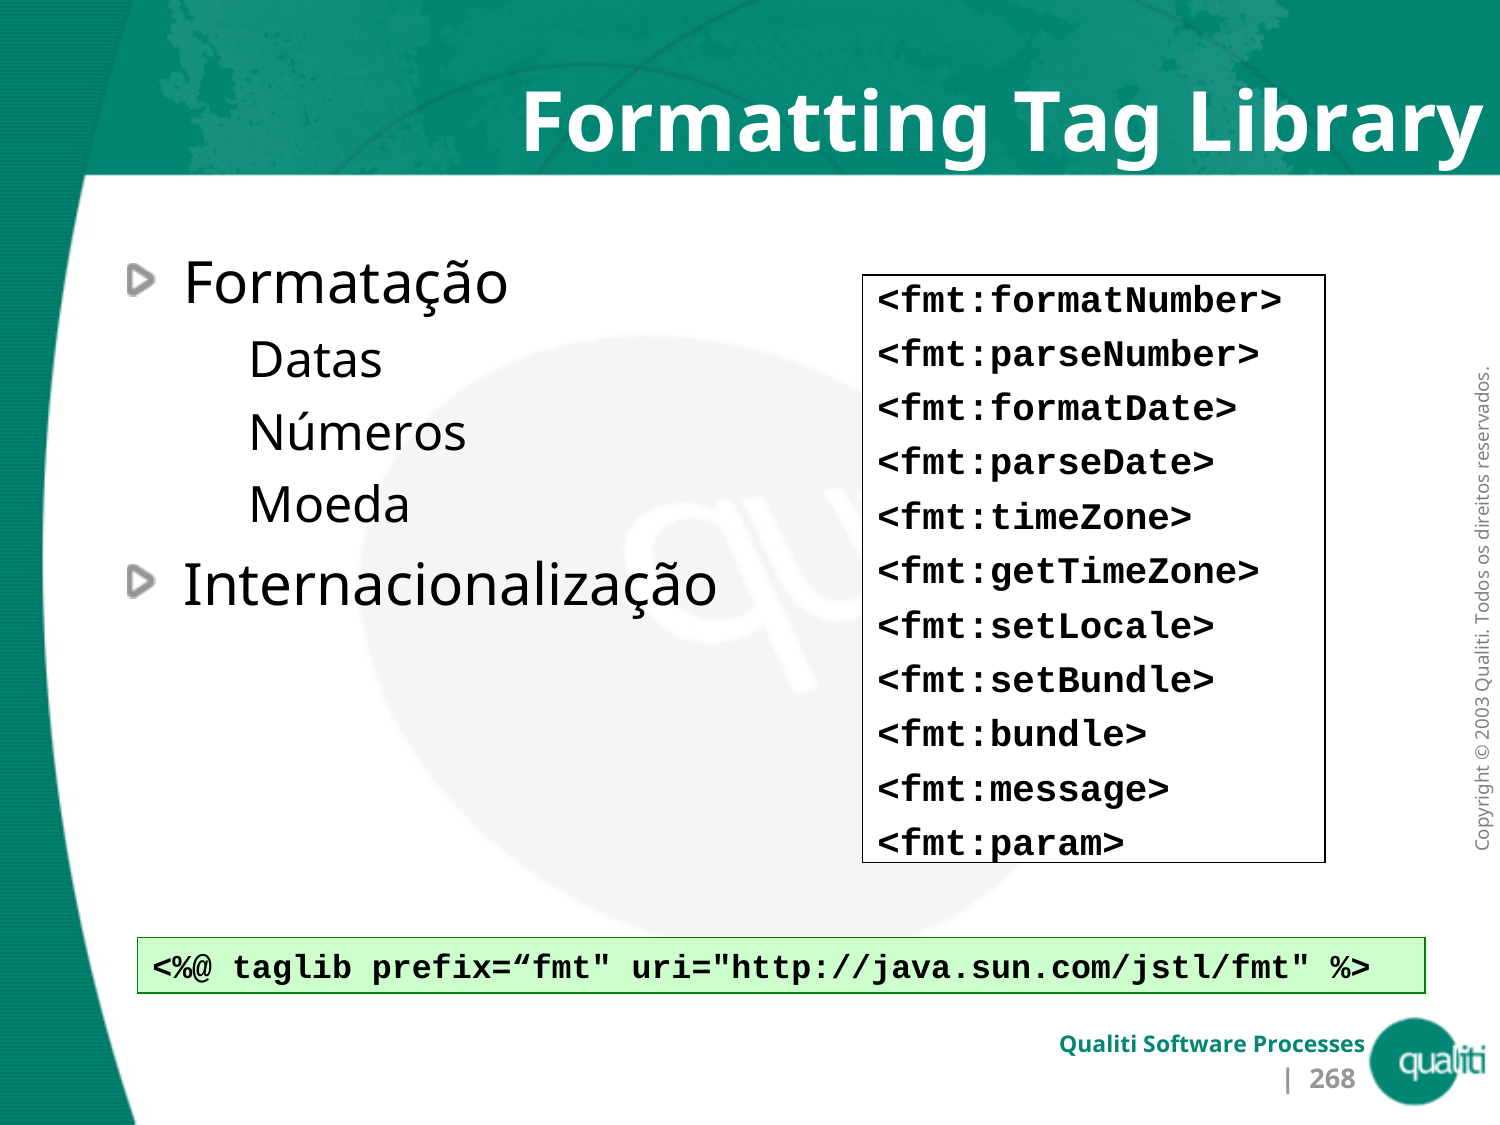

# Formatting Tag Library
Formatação
Datas
Números
Moeda
Internacionalização
<fmt:formatNumber>
<fmt:parseNumber>
<fmt:formatDate>
<fmt:parseDate>
<fmt:timeZone>
<fmt:getTimeZone>
<fmt:setLocale>
<fmt:setBundle>
<fmt:bundle>
<fmt:message>
<fmt:param>
<%@ taglib prefix=“fmt" uri="http://java.sun.com/jstl/fmt" %>